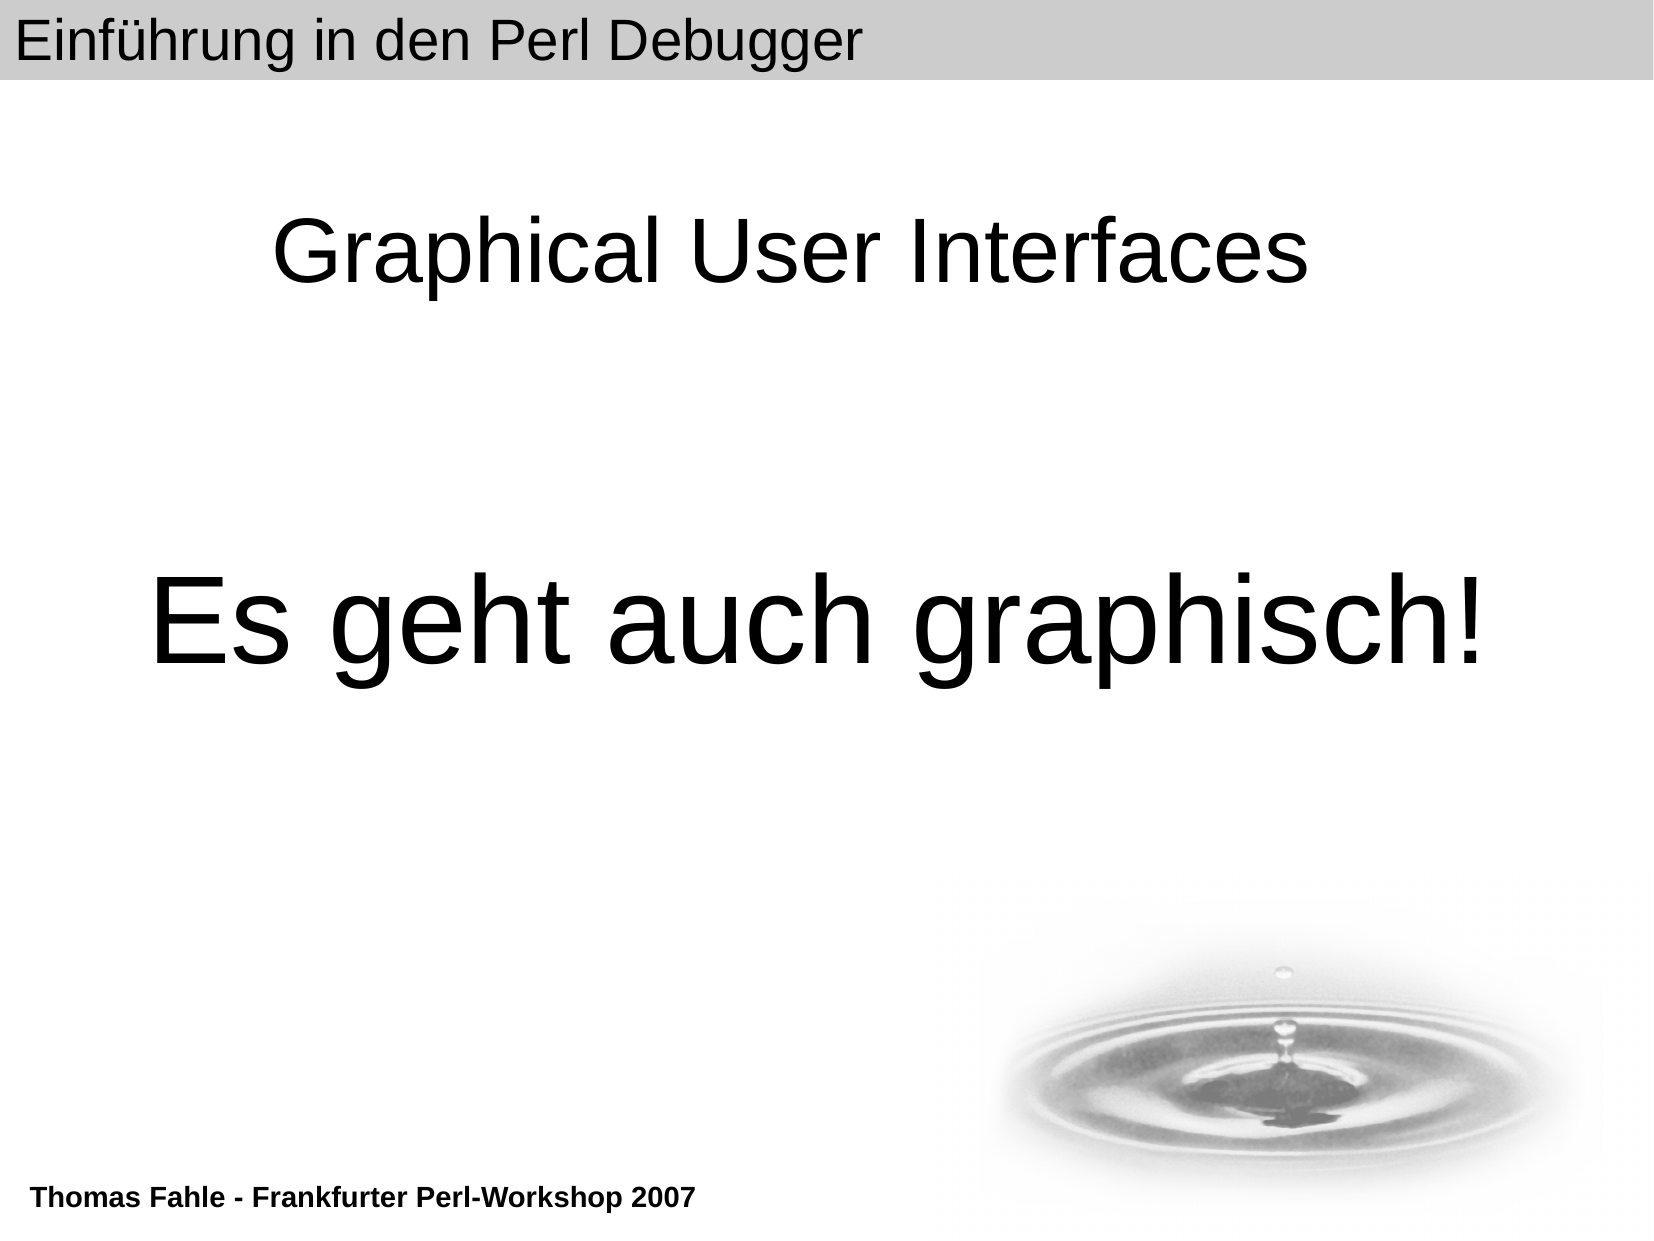

# Graphical User Interfaces
Es geht auch graphisch!